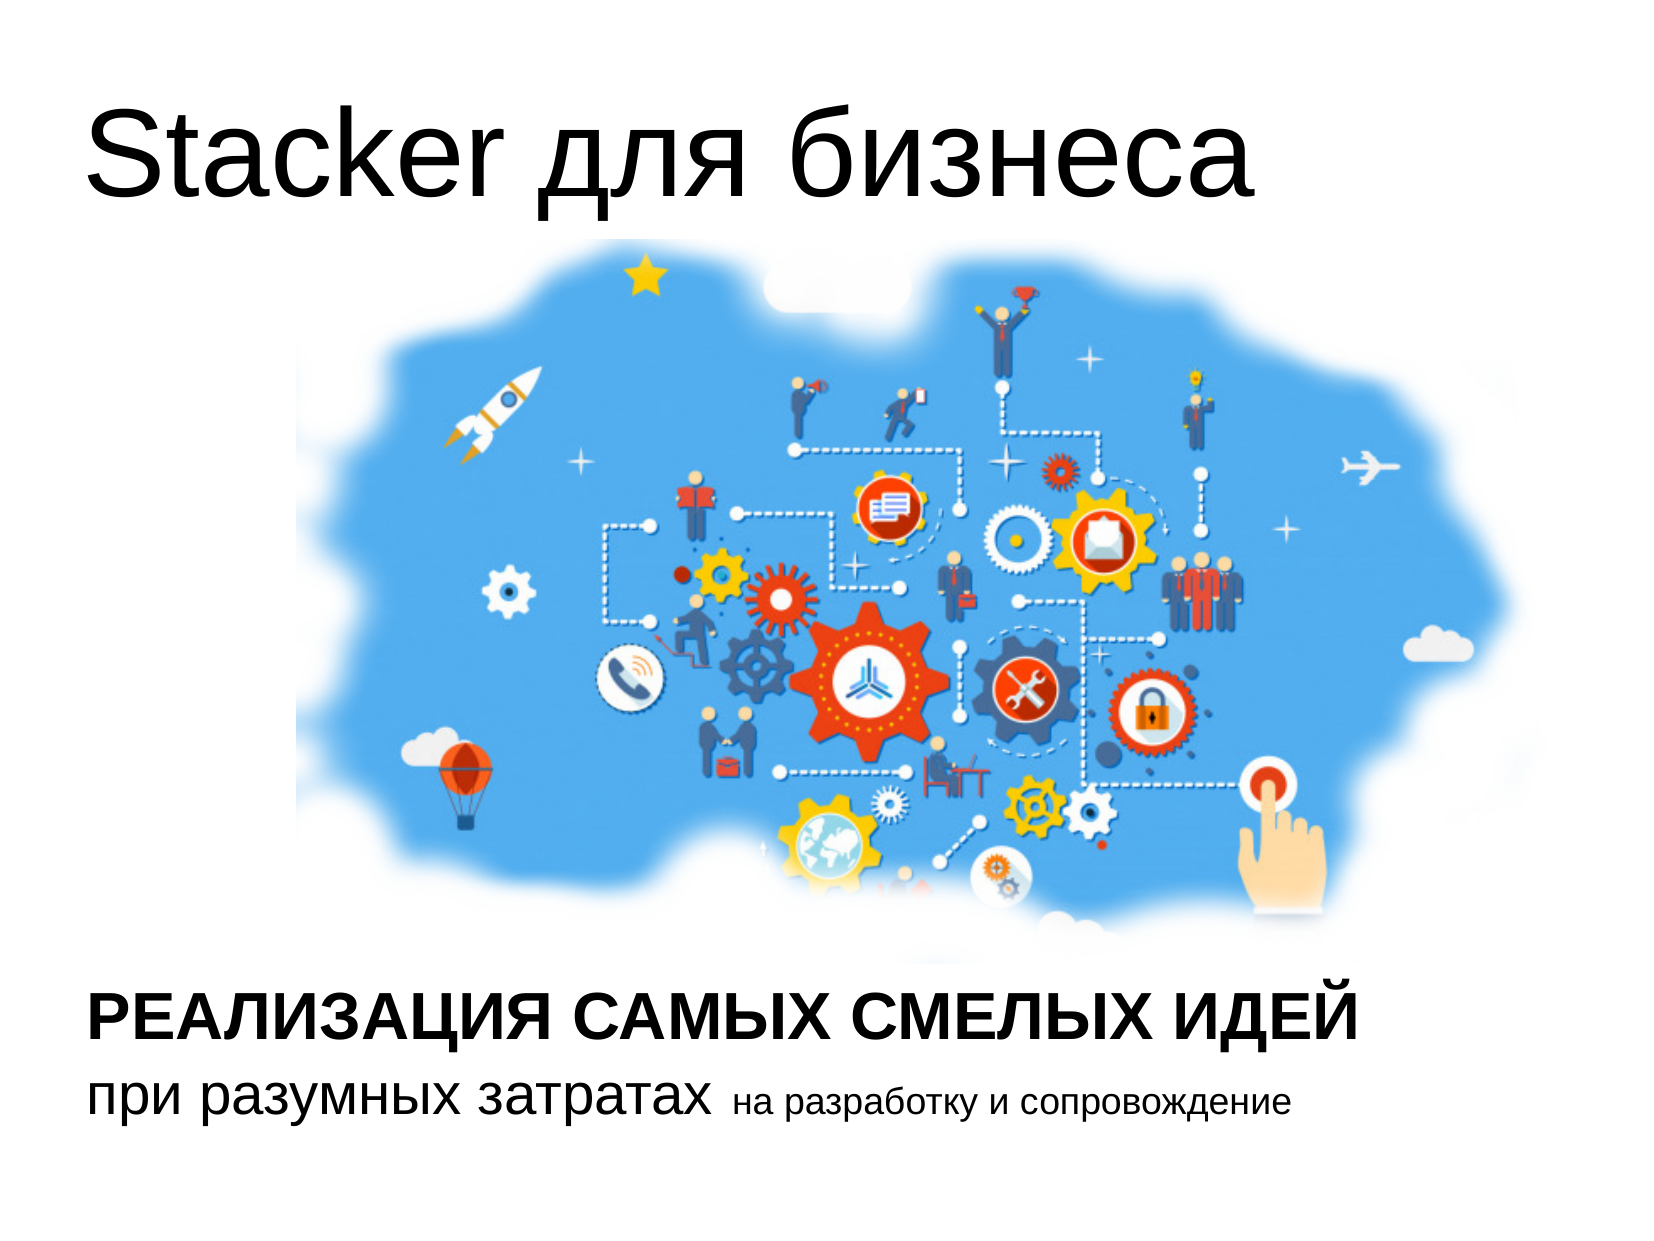

# Stacker для бизнеса
РЕАЛИЗАЦИЯ САМЫХ СМЕЛЫХ ИДЕЙ
при разумных затратах на разработку и сопровождение